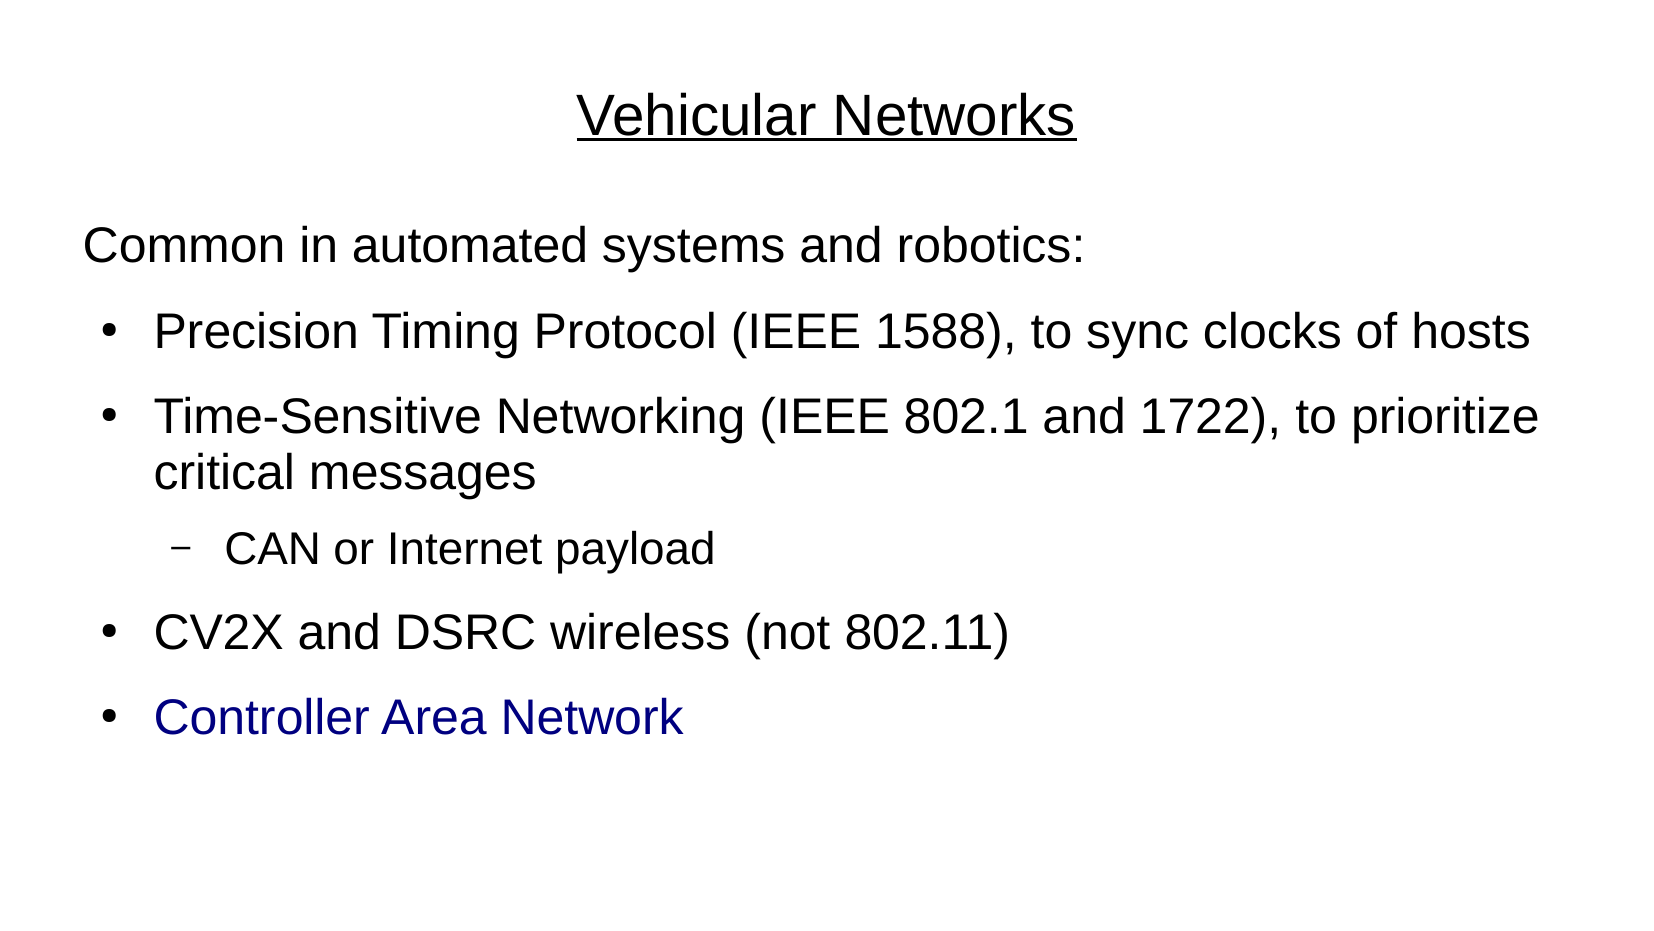

# Vehicular Networks
Common in automated systems and robotics:
Precision Timing Protocol (IEEE 1588), to sync clocks of hosts
Time-Sensitive Networking (IEEE 802.1 and 1722), to prioritize critical messages
CAN or Internet payload
CV2X and DSRC wireless (not 802.11)
Controller Area Network